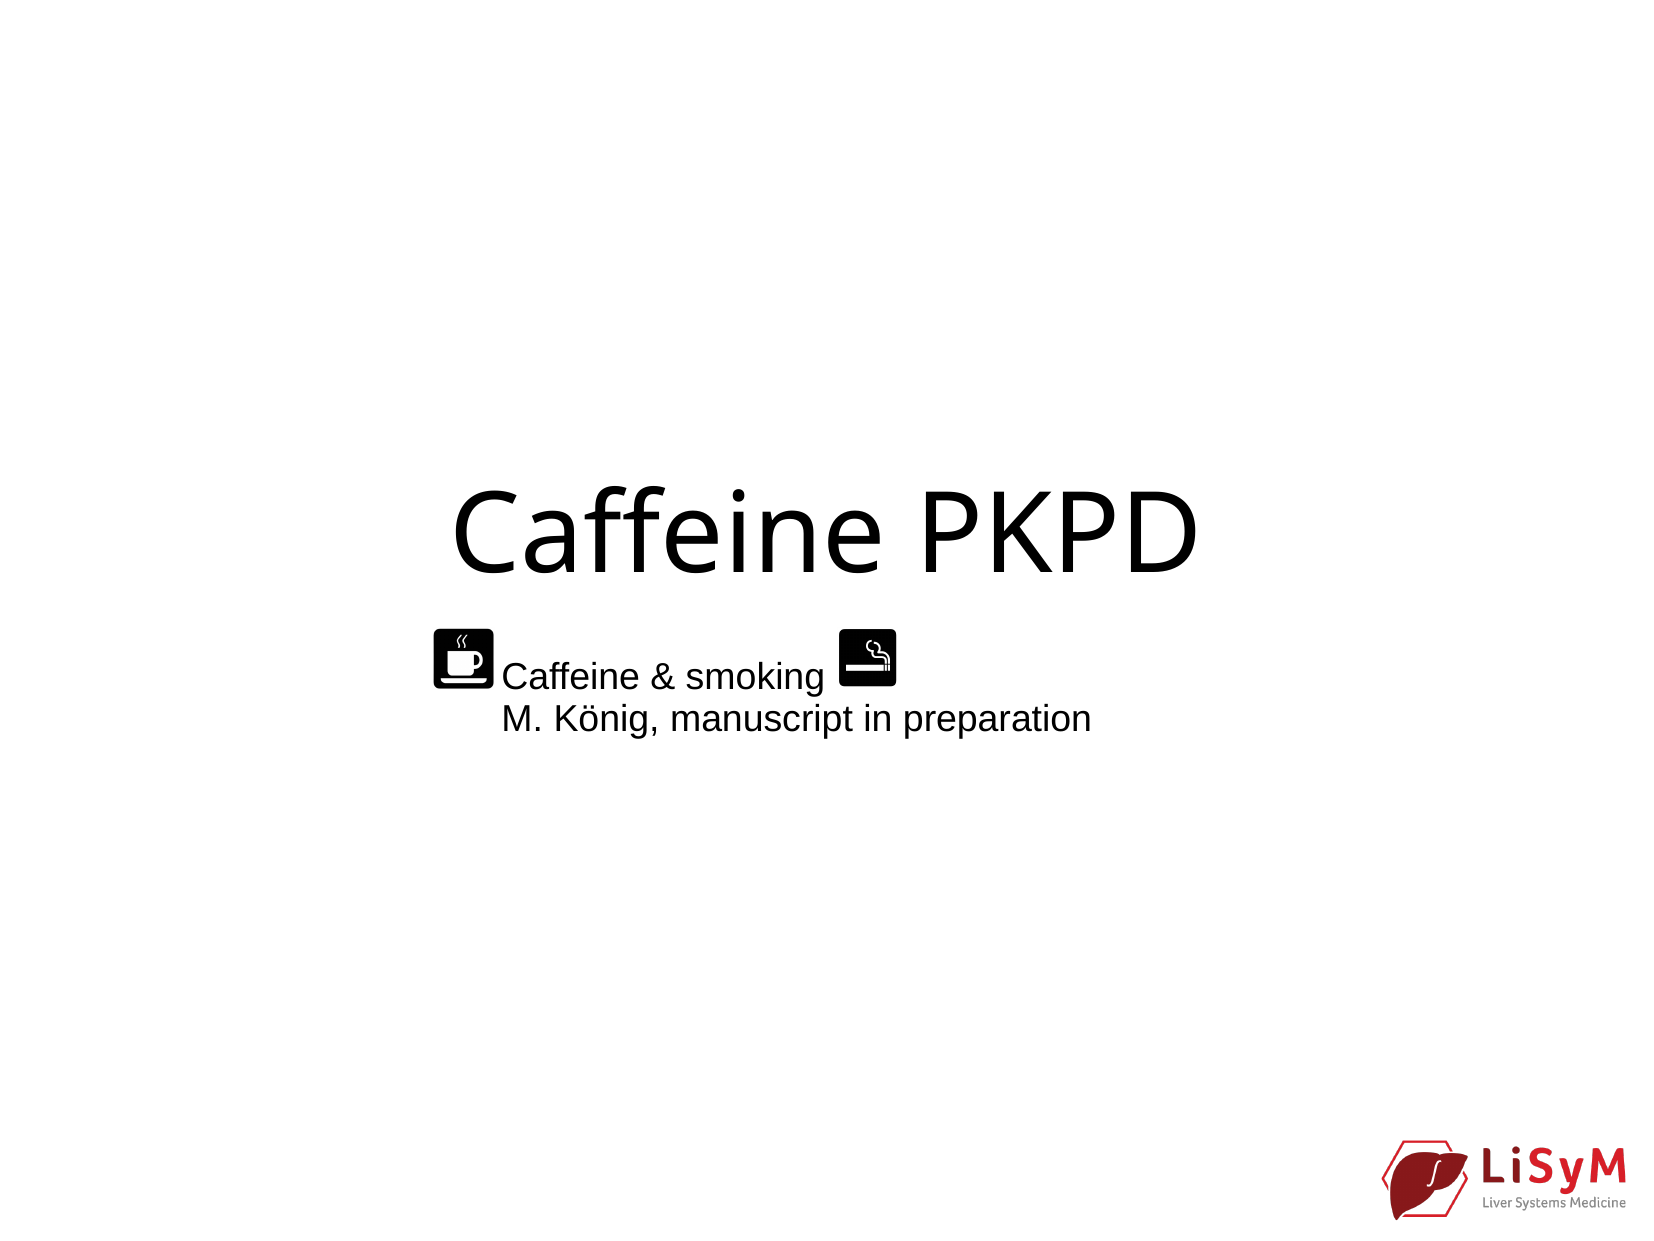

# Caffeine PKPD
Caffeine & smoking
M. König, manuscript in preparation